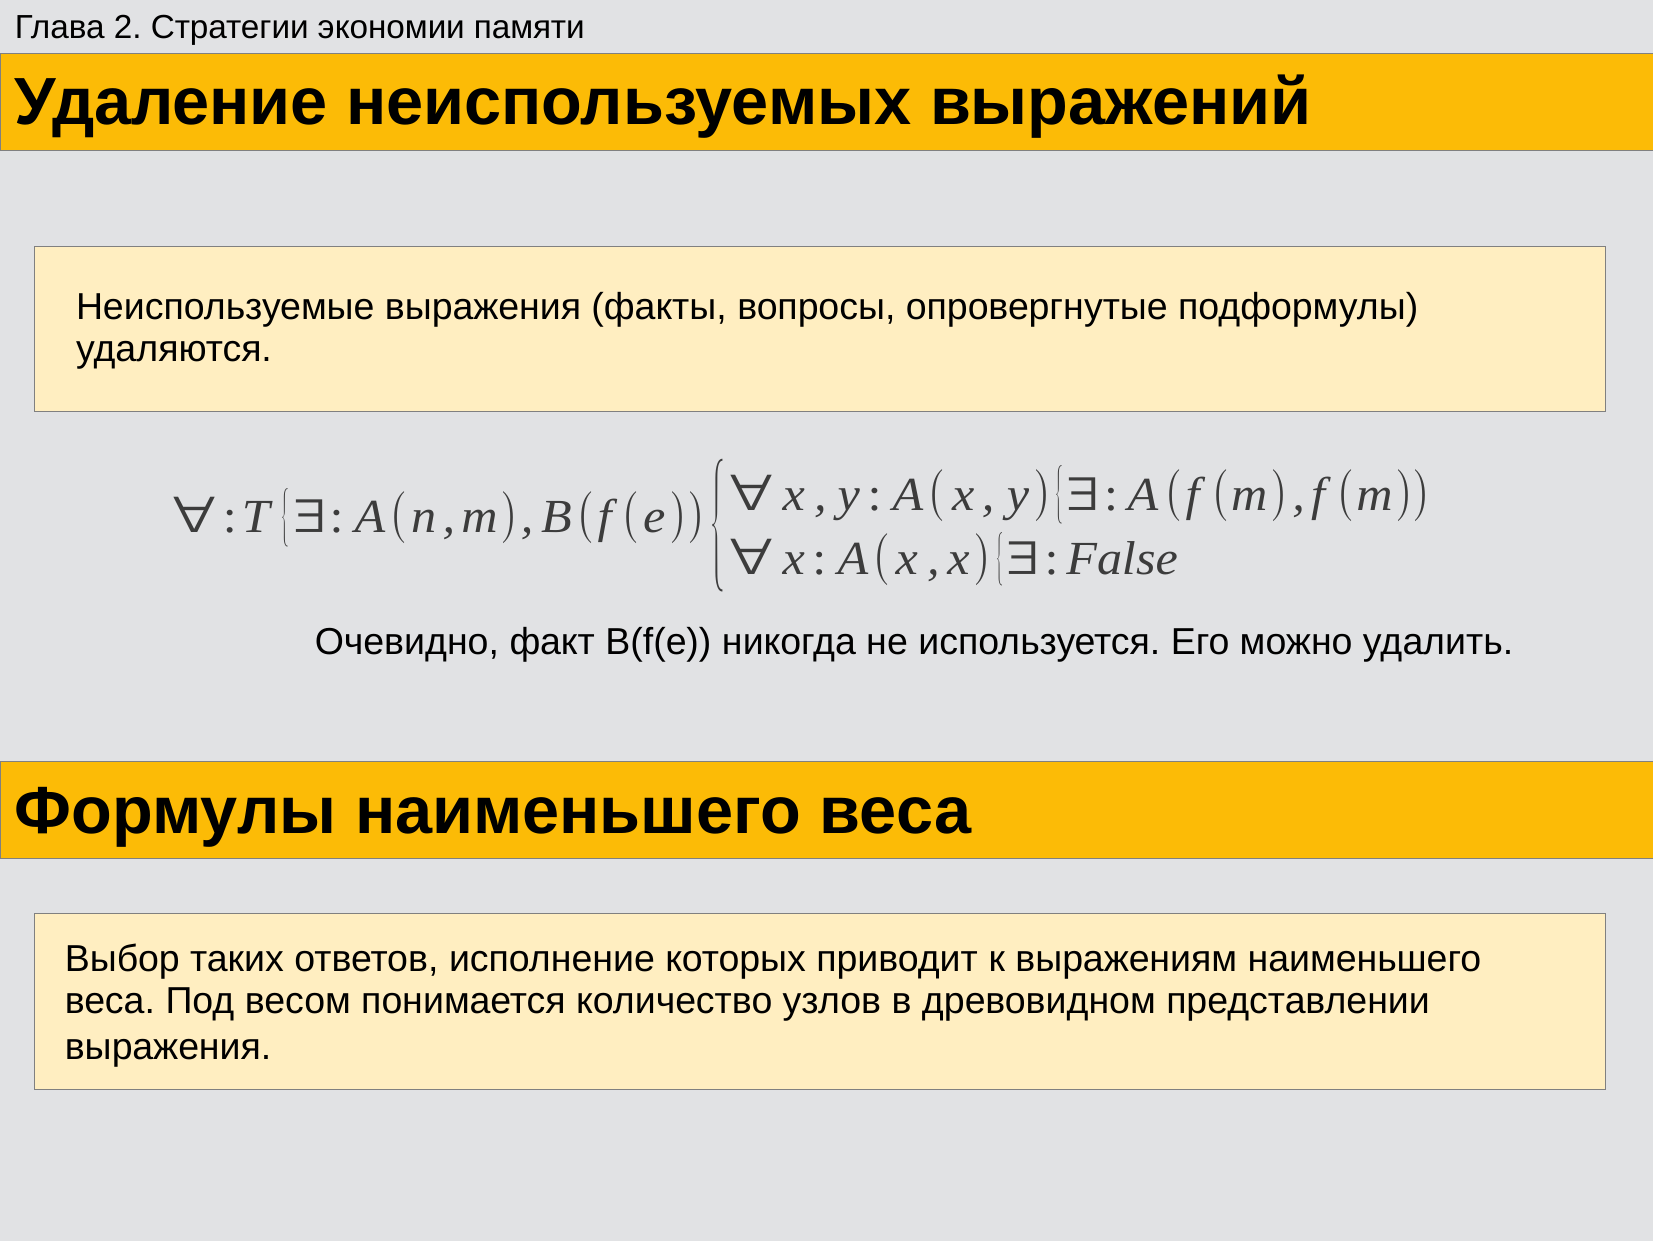

Глава 2. Стратегии экономии памяти
Удаление неиспользуемых выражений
Неиспользуемые выражения (факты, вопросы, опровергнутые подформулы)
удаляются.
Очевидно, факт B(f(e)) никогда не используется. Его можно удалить.
Формулы наименьшего веса
Выбор таких ответов, исполнение которых приводит к выражениям наименьшего веса. Под весом понимается количество узлов в древовидном представлении выражения.